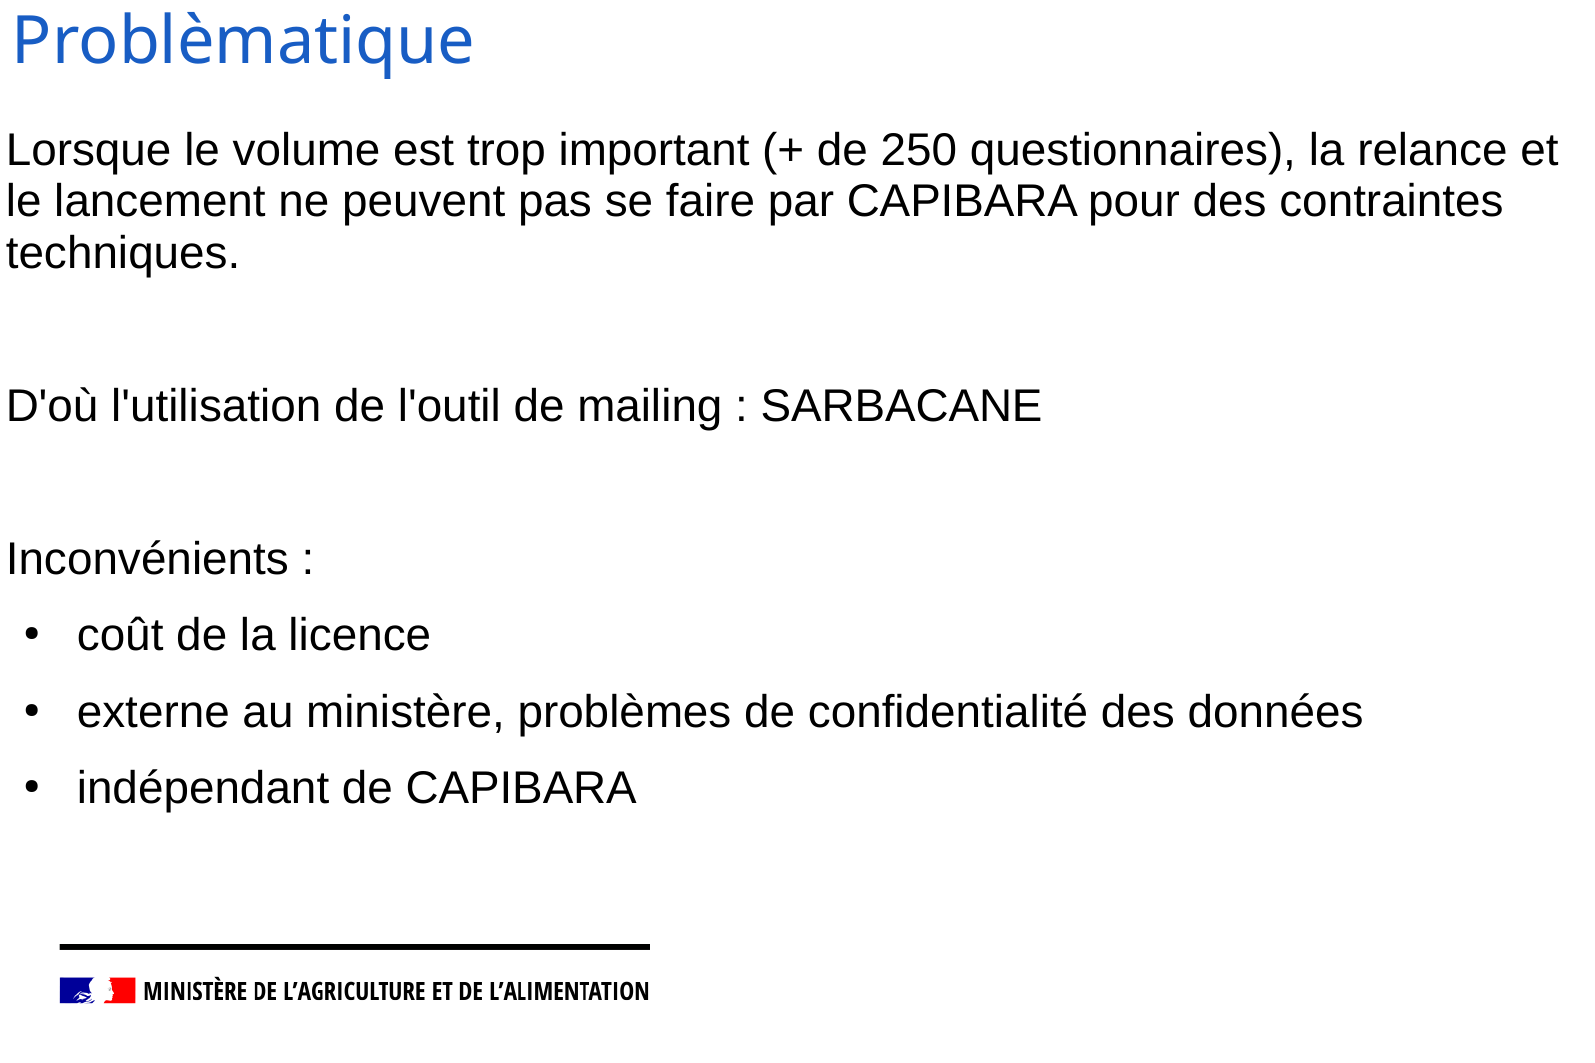

# Problèmatique
Lorsque le volume est trop important (+ de 250 questionnaires), la relance et le lancement ne peuvent pas se faire par CAPIBARA pour des contraintes techniques.
D'où l'utilisation de l'outil de mailing : SARBACANE
Inconvénients :
coût de la licence
externe au ministère, problèmes de confidentialité des données
indépendant de CAPIBARA